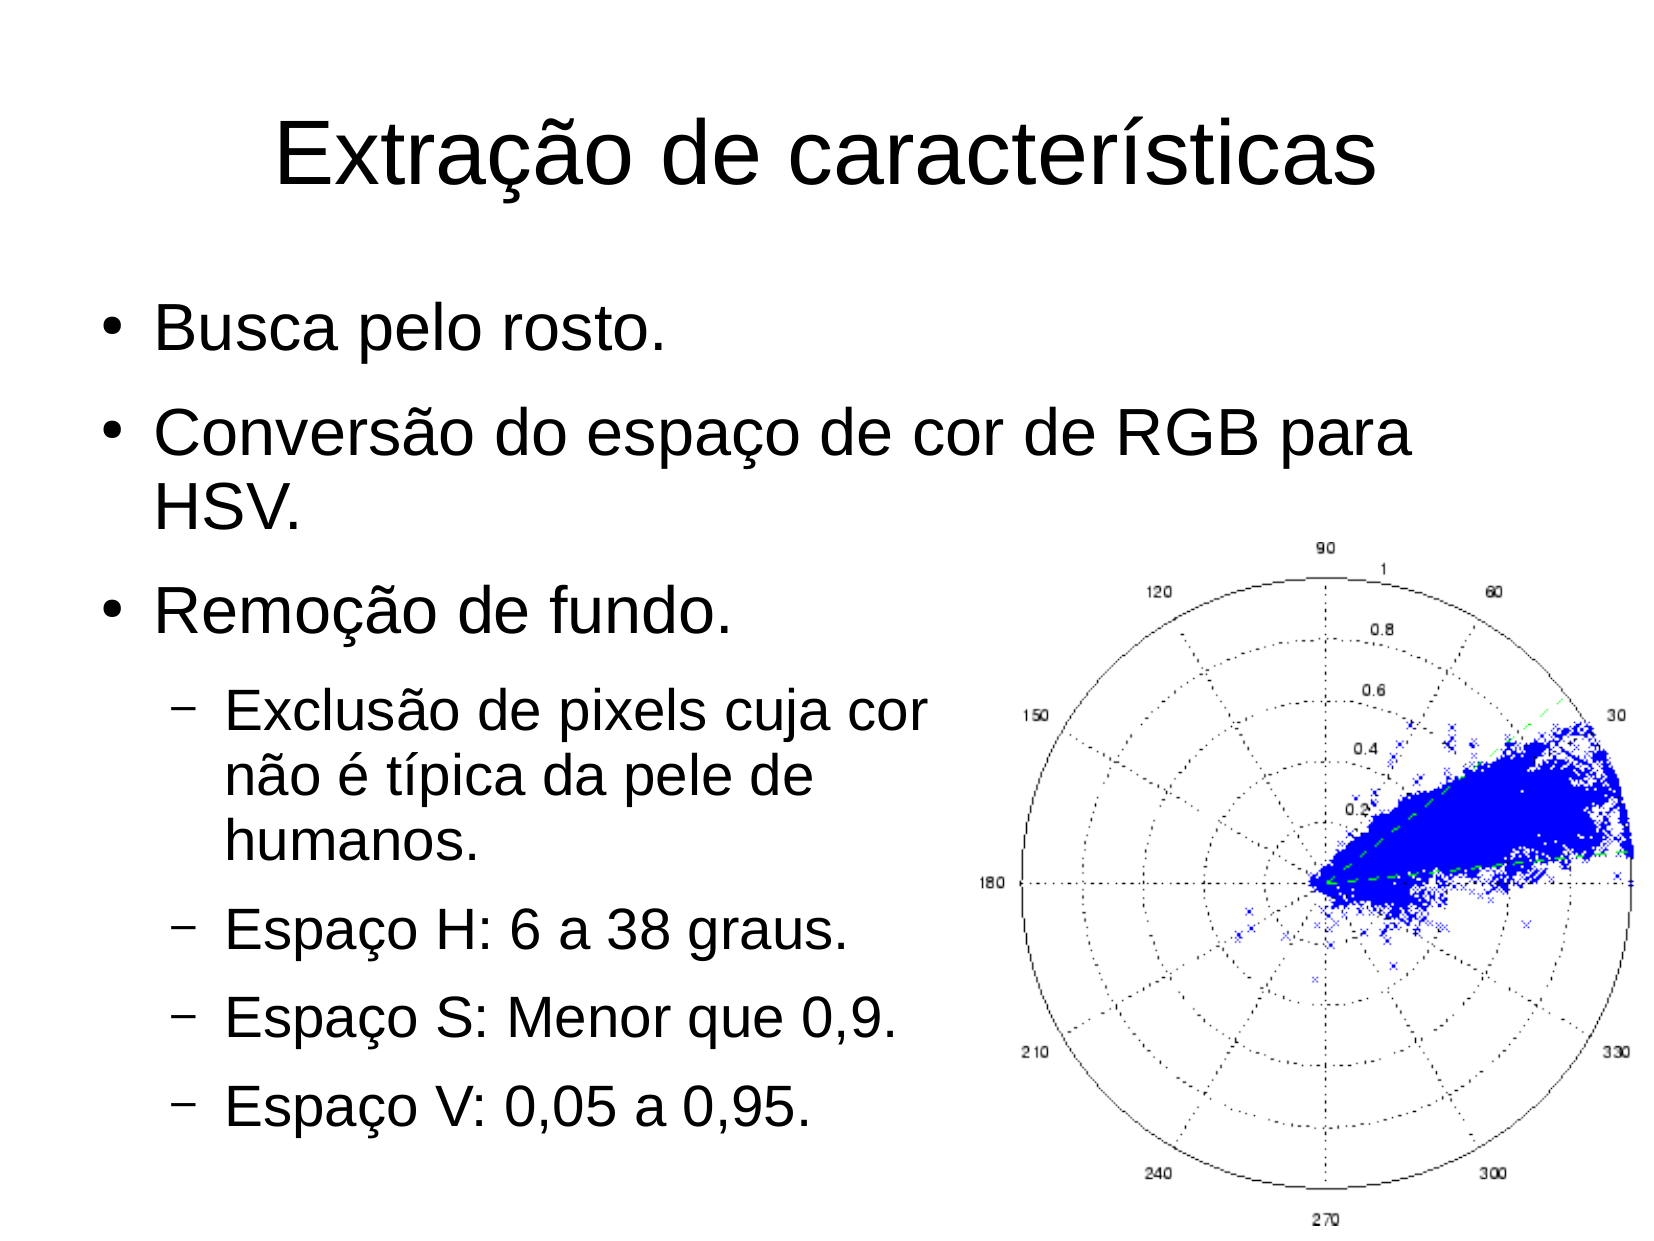

# Extração de características
Busca pelo rosto.
Conversão do espaço de cor de RGB para HSV.
Remoção de fundo.
Exclusão de pixels cuja cor não é típica da pele de humanos.
Espaço H: 6 a 38 graus.
Espaço S: Menor que 0,9.
Espaço V: 0,05 a 0,95.